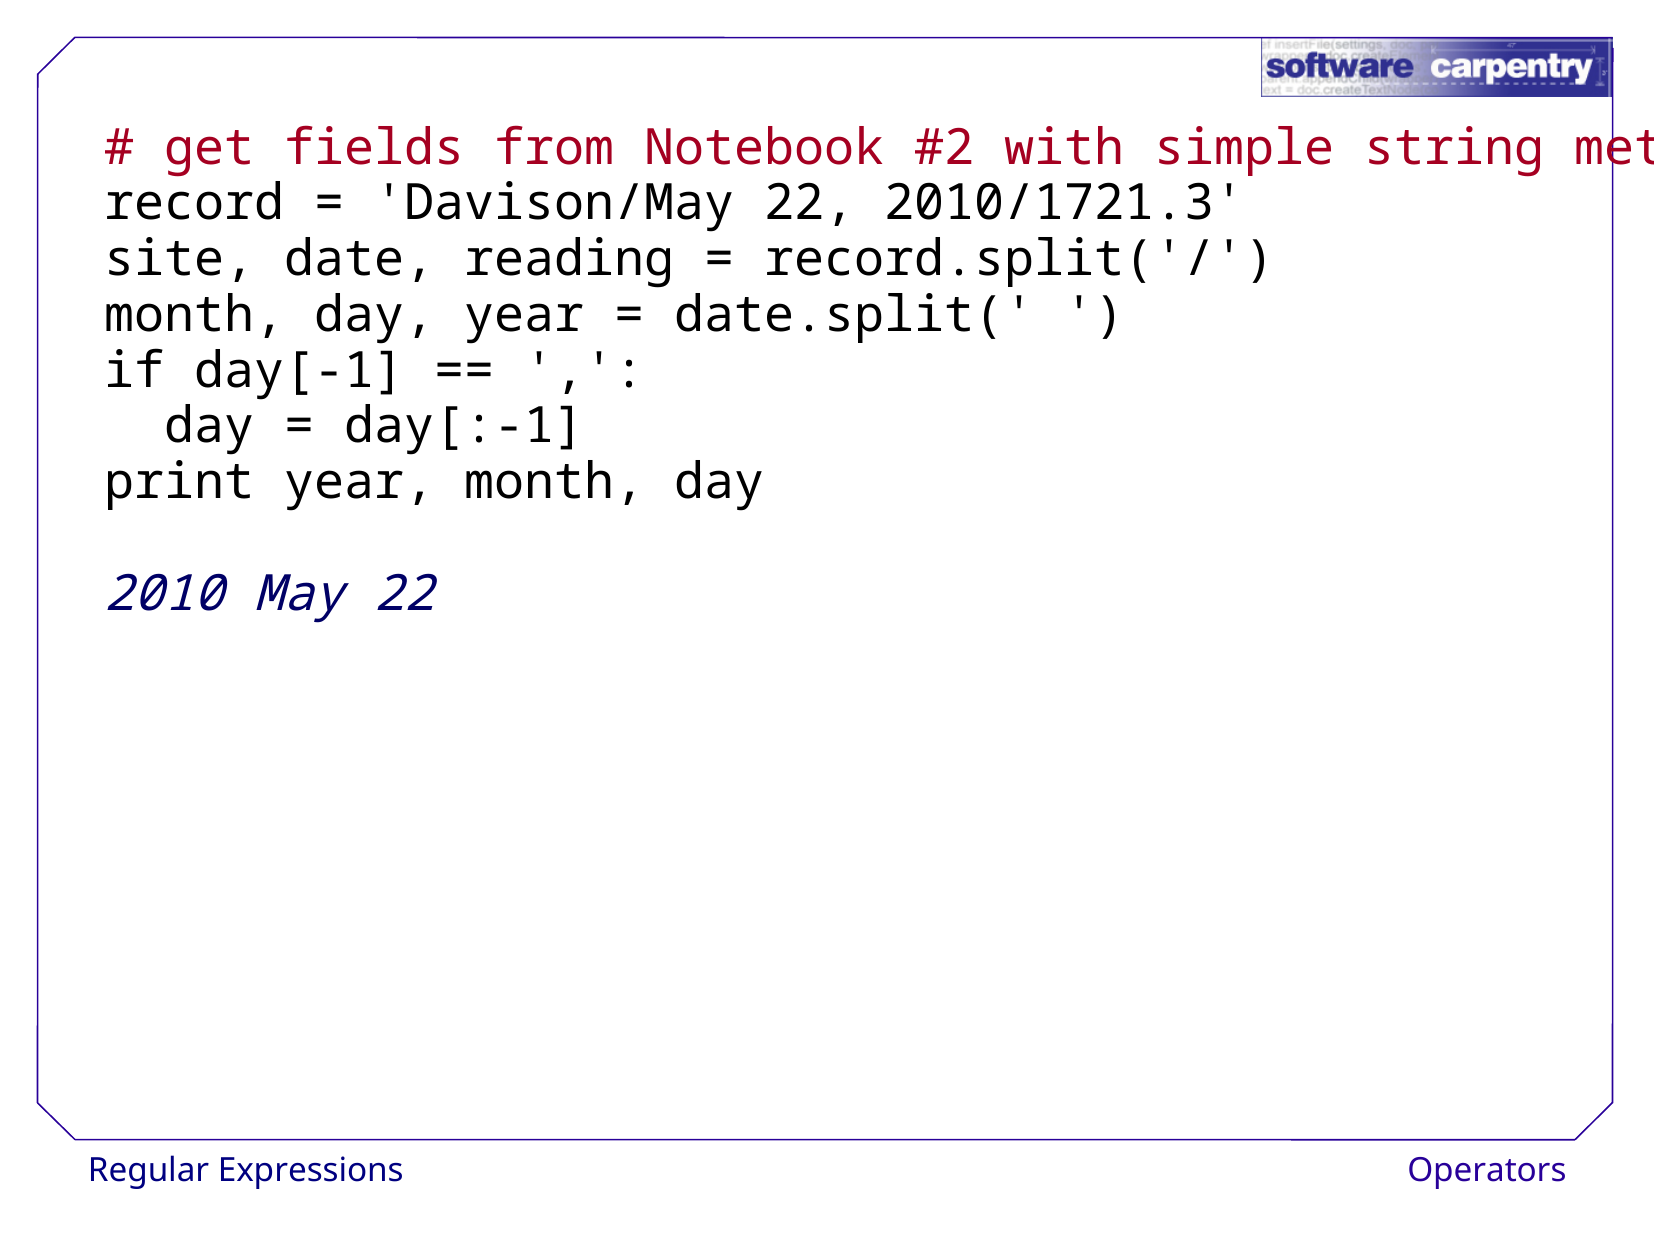

# get fields from Notebook #2 with simple string methods
record = 'Davison/May 22, 2010/1721.3'
site, date, reading = record.split('/')
month, day, year = date.split(' ')
if day[-1] == ',':
 day = day[:-1]
print year, month, day
2010 May 22